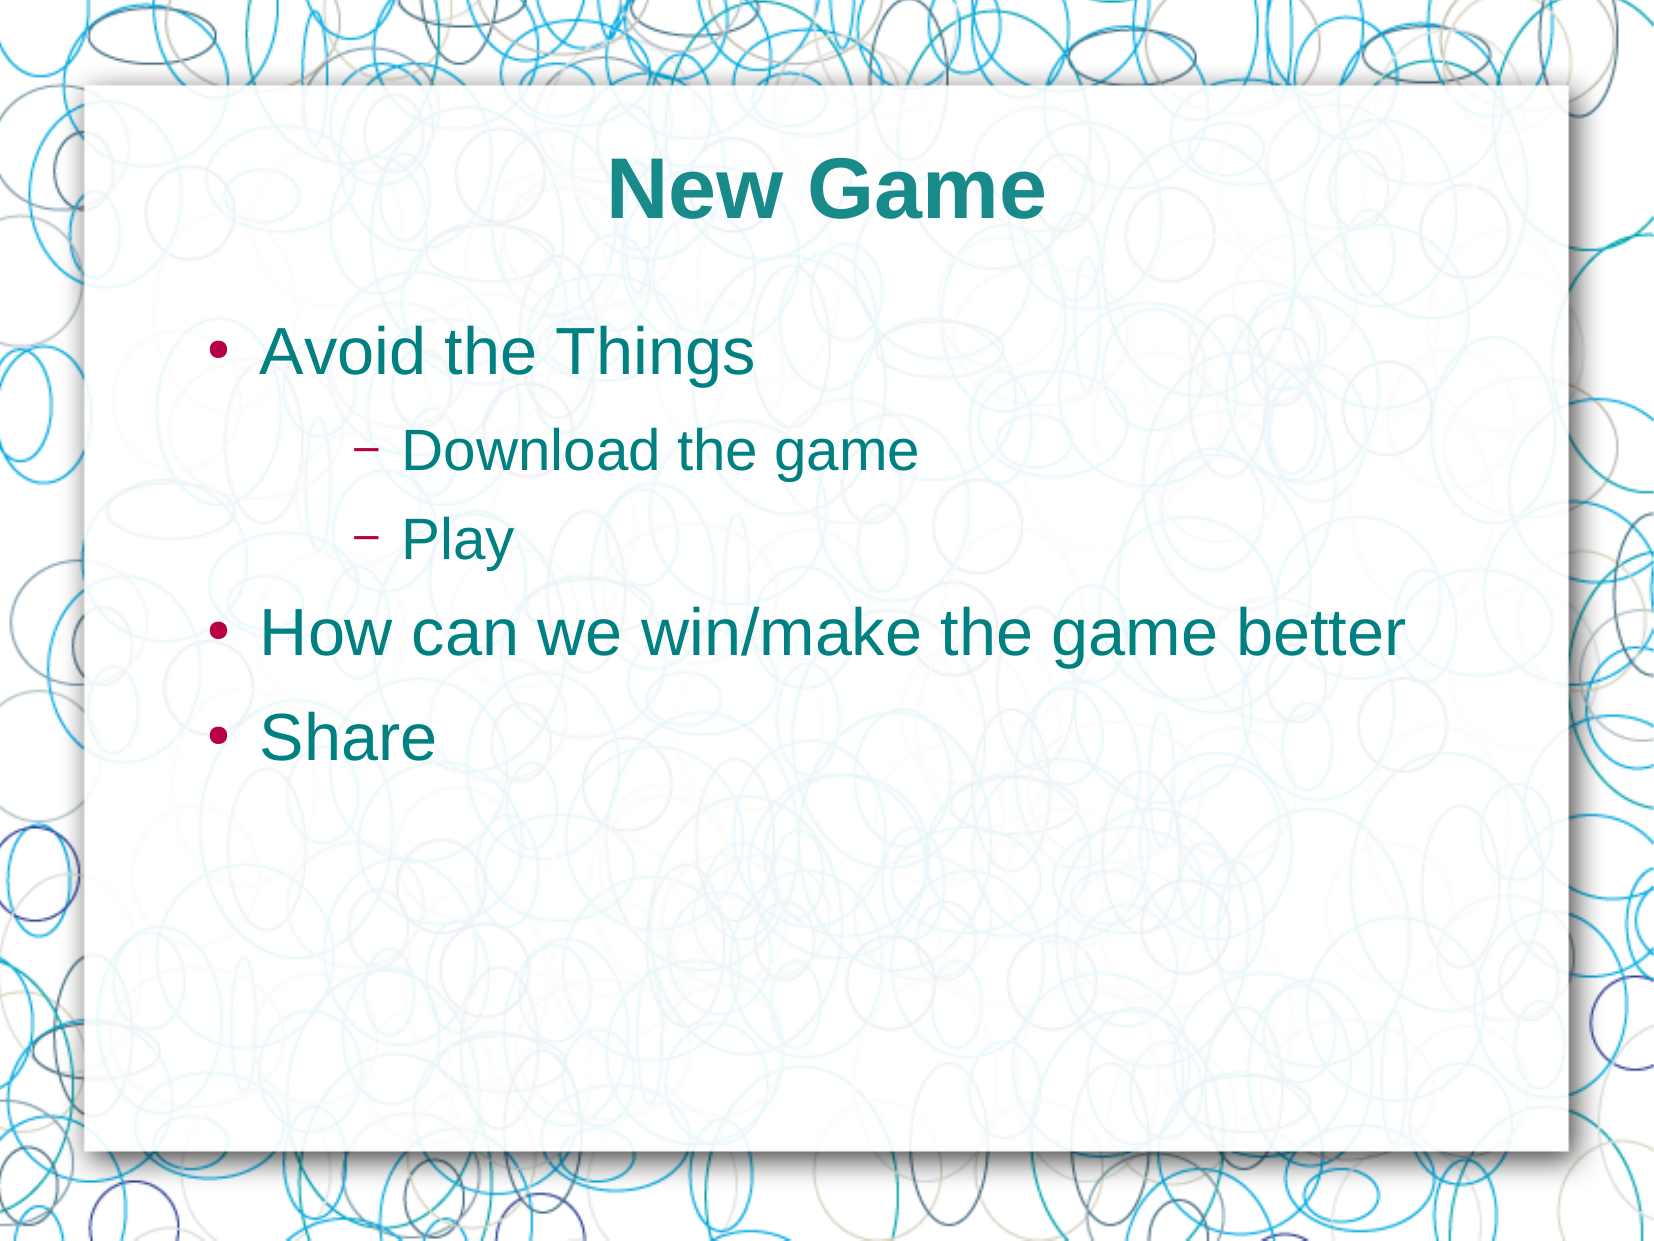

# New Game
Avoid the Things
Download the game
Play
How can we win/make the game better
Share